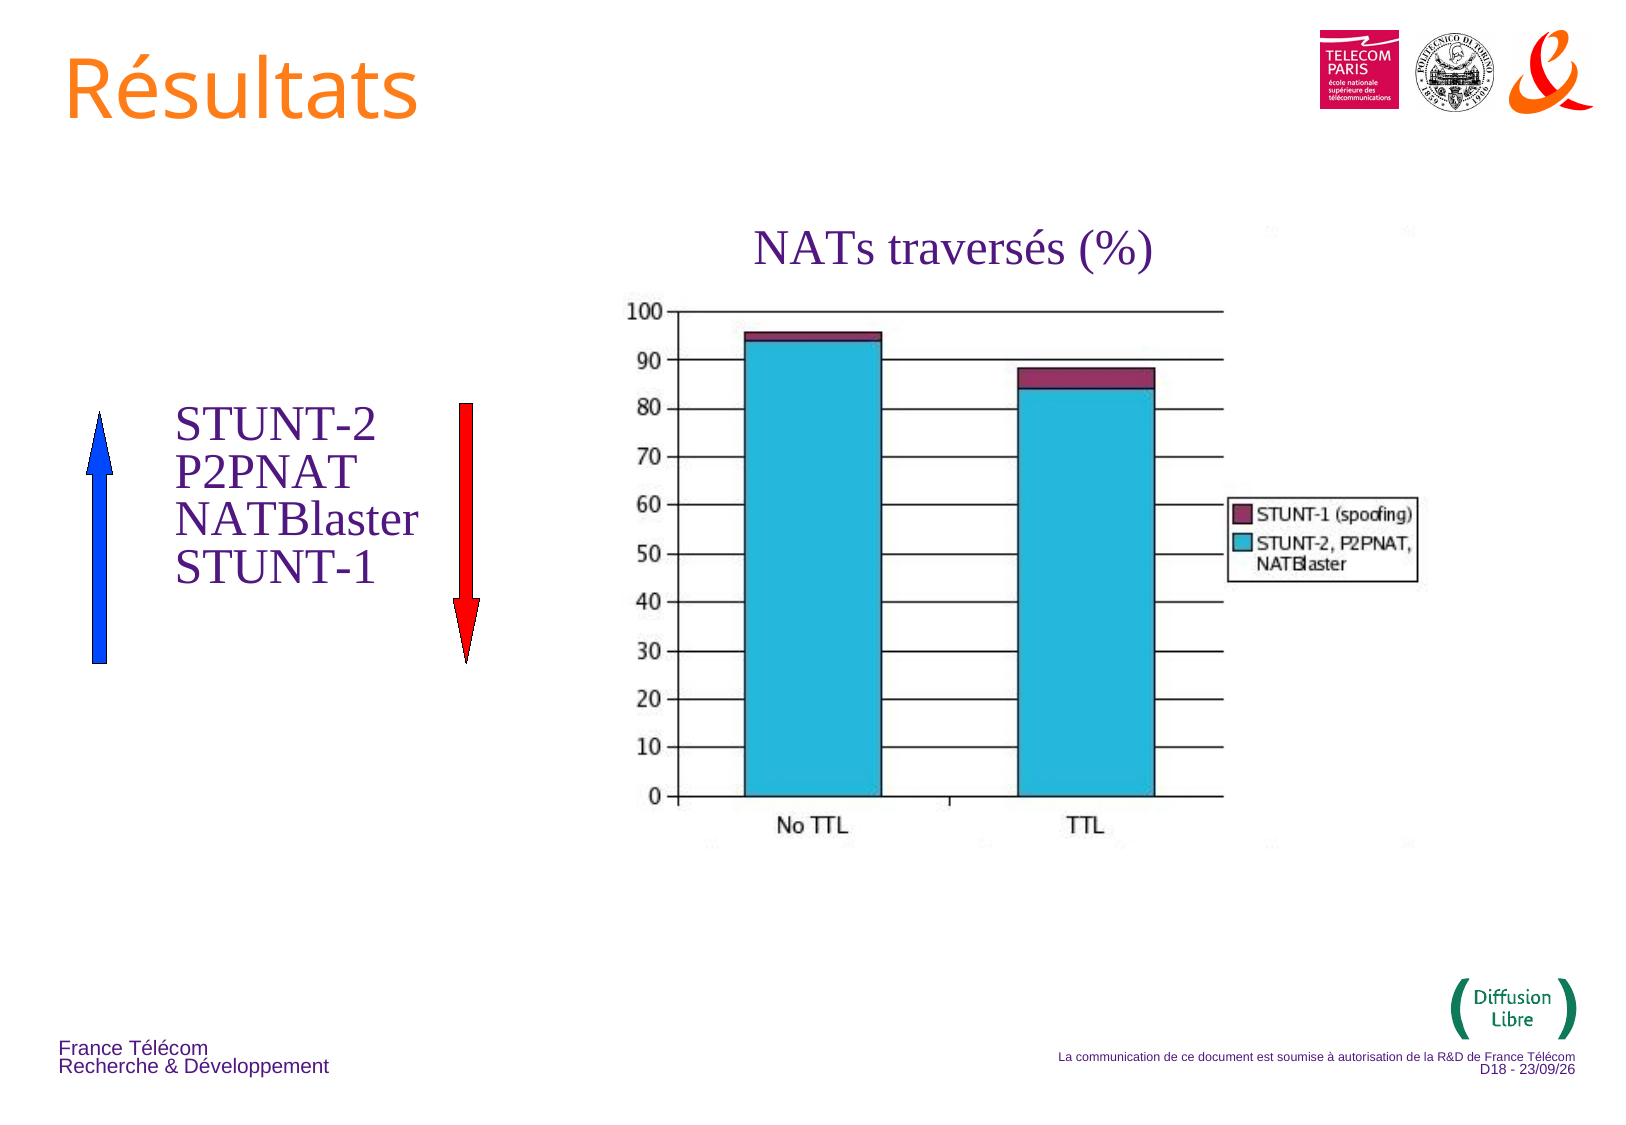

# Résultats
NATs traversés (%)
STUNT-2
P2PNAT
NATBlaster
STUNT-1